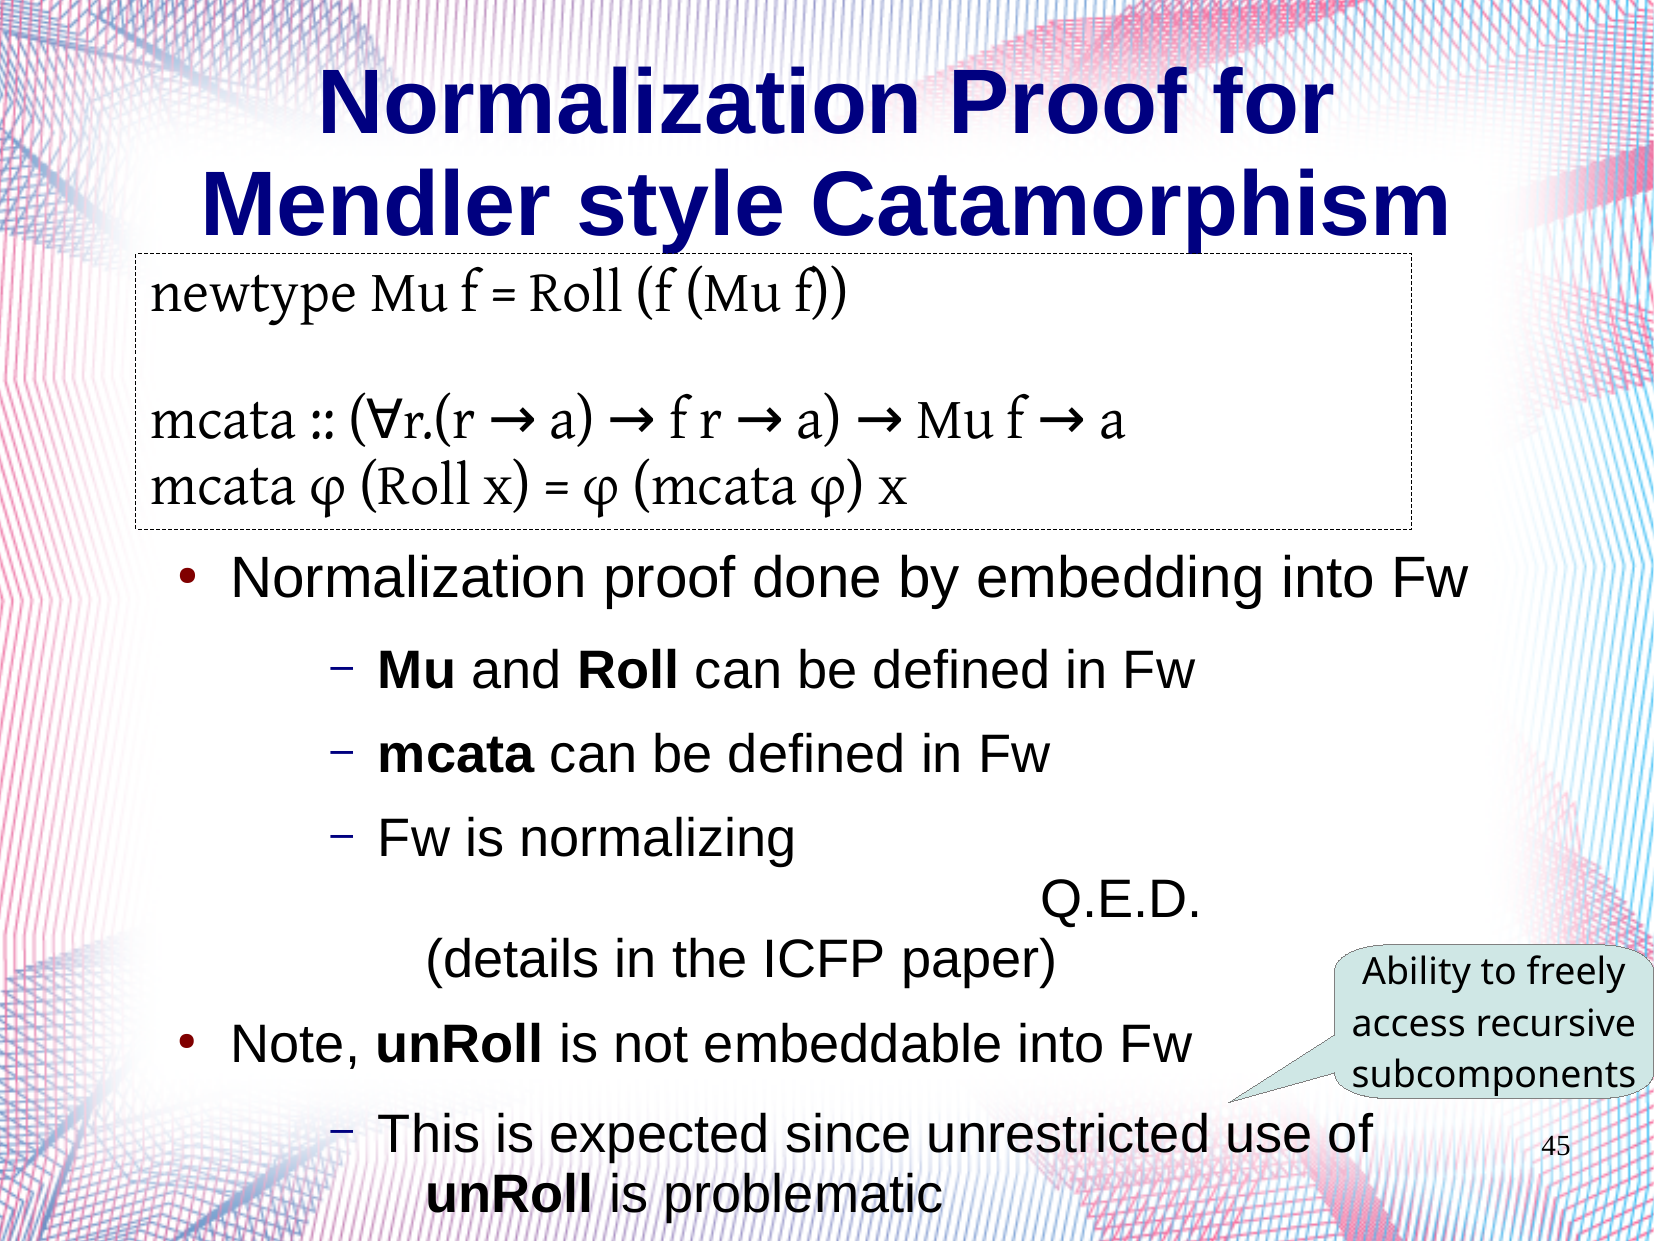

# Normalization Proof for Mendler style Catamorphism
newtype Mu f = Roll (f (Mu f))
mcata :: (∀r.(r → a) → f r → a) → Mu f → a
mcata φ (Roll x) = φ (mcata φ) x
Normalization proof done by embedding into Fw
Mu and Roll can be defined in Fw
mcata can be defined in Fw
Fw is normalizing
 Q.E.D.
(details in the ICFP paper)
Note, unRoll is not embeddable into Fw
This is expected since unrestricted use of unRoll is problematic
Ability to freely
access recursive
subcomponents
45